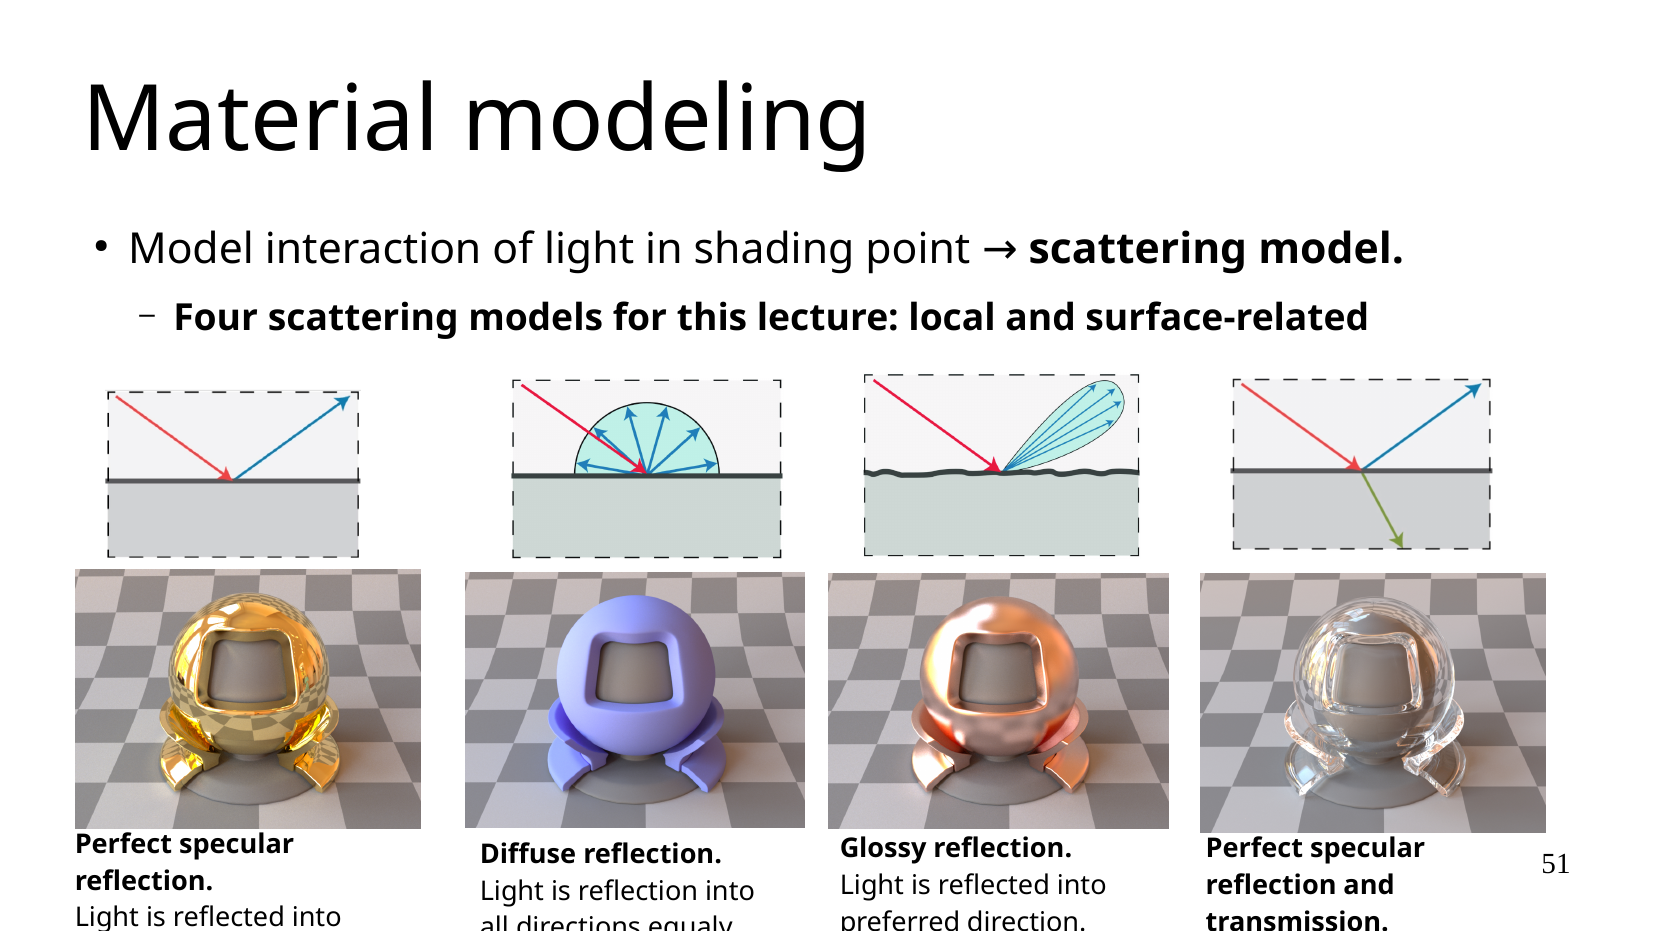

# Material modeling
Model interaction of light in shading point → scattering model.
Four scattering models for this lecture: local and surface-related
Perfect specular reflection.
Light is reflected into only one direction.
Glossy reflection.
Light is reflected into preferred direction.
Perfect specular reflection and transmission.
Diffuse reflection.
Light is reflection into all directions equaly.
51